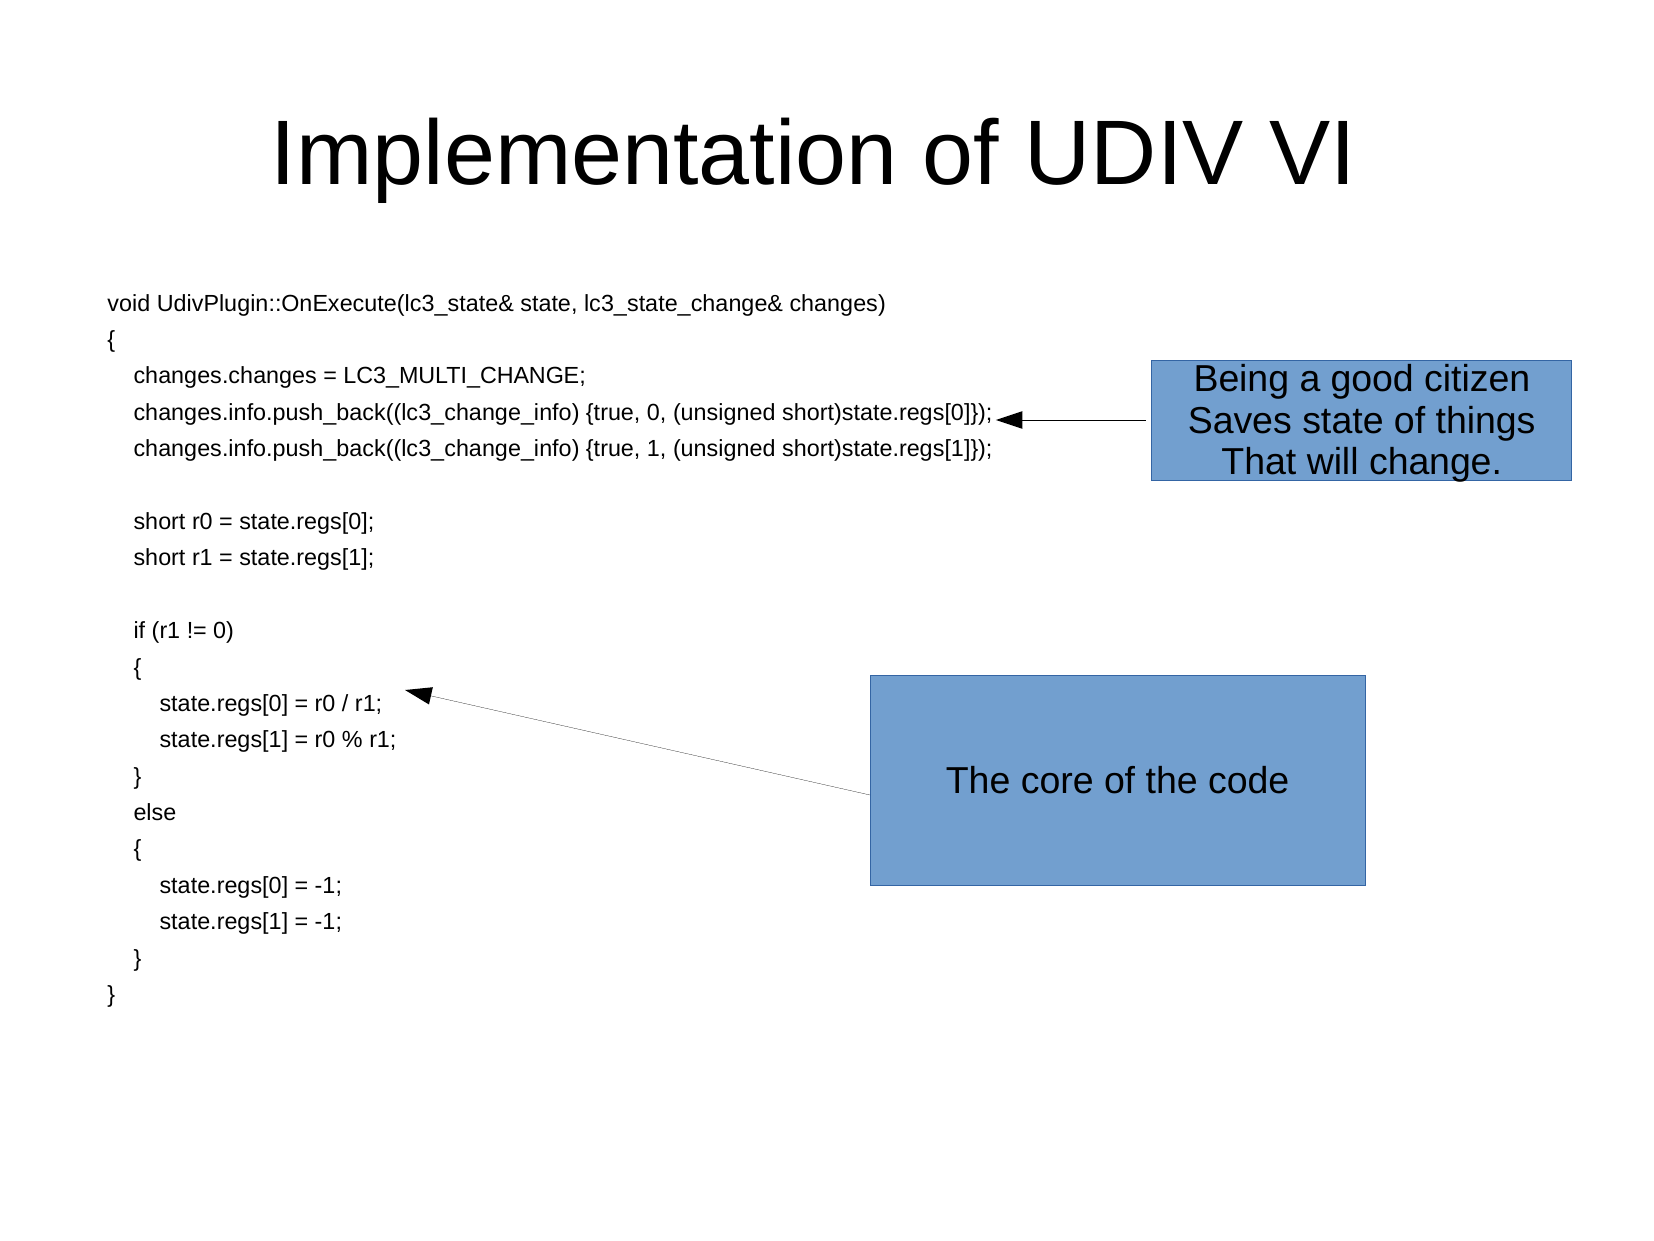

# Implementation of UDIV VI
void UdivPlugin::OnExecute(lc3_state& state, lc3_state_change& changes)
{
 changes.changes = LC3_MULTI_CHANGE;
 changes.info.push_back((lc3_change_info) {true, 0, (unsigned short)state.regs[0]});
 changes.info.push_back((lc3_change_info) {true, 1, (unsigned short)state.regs[1]});
 short r0 = state.regs[0];
 short r1 = state.regs[1];
 if (r1 != 0)
 {
 state.regs[0] = r0 / r1;
 state.regs[1] = r0 % r1;
 }
 else
 {
 state.regs[0] = -1;
 state.regs[1] = -1;
 }
}
Being a good citizen
Saves state of things
That will change.
The core of the code